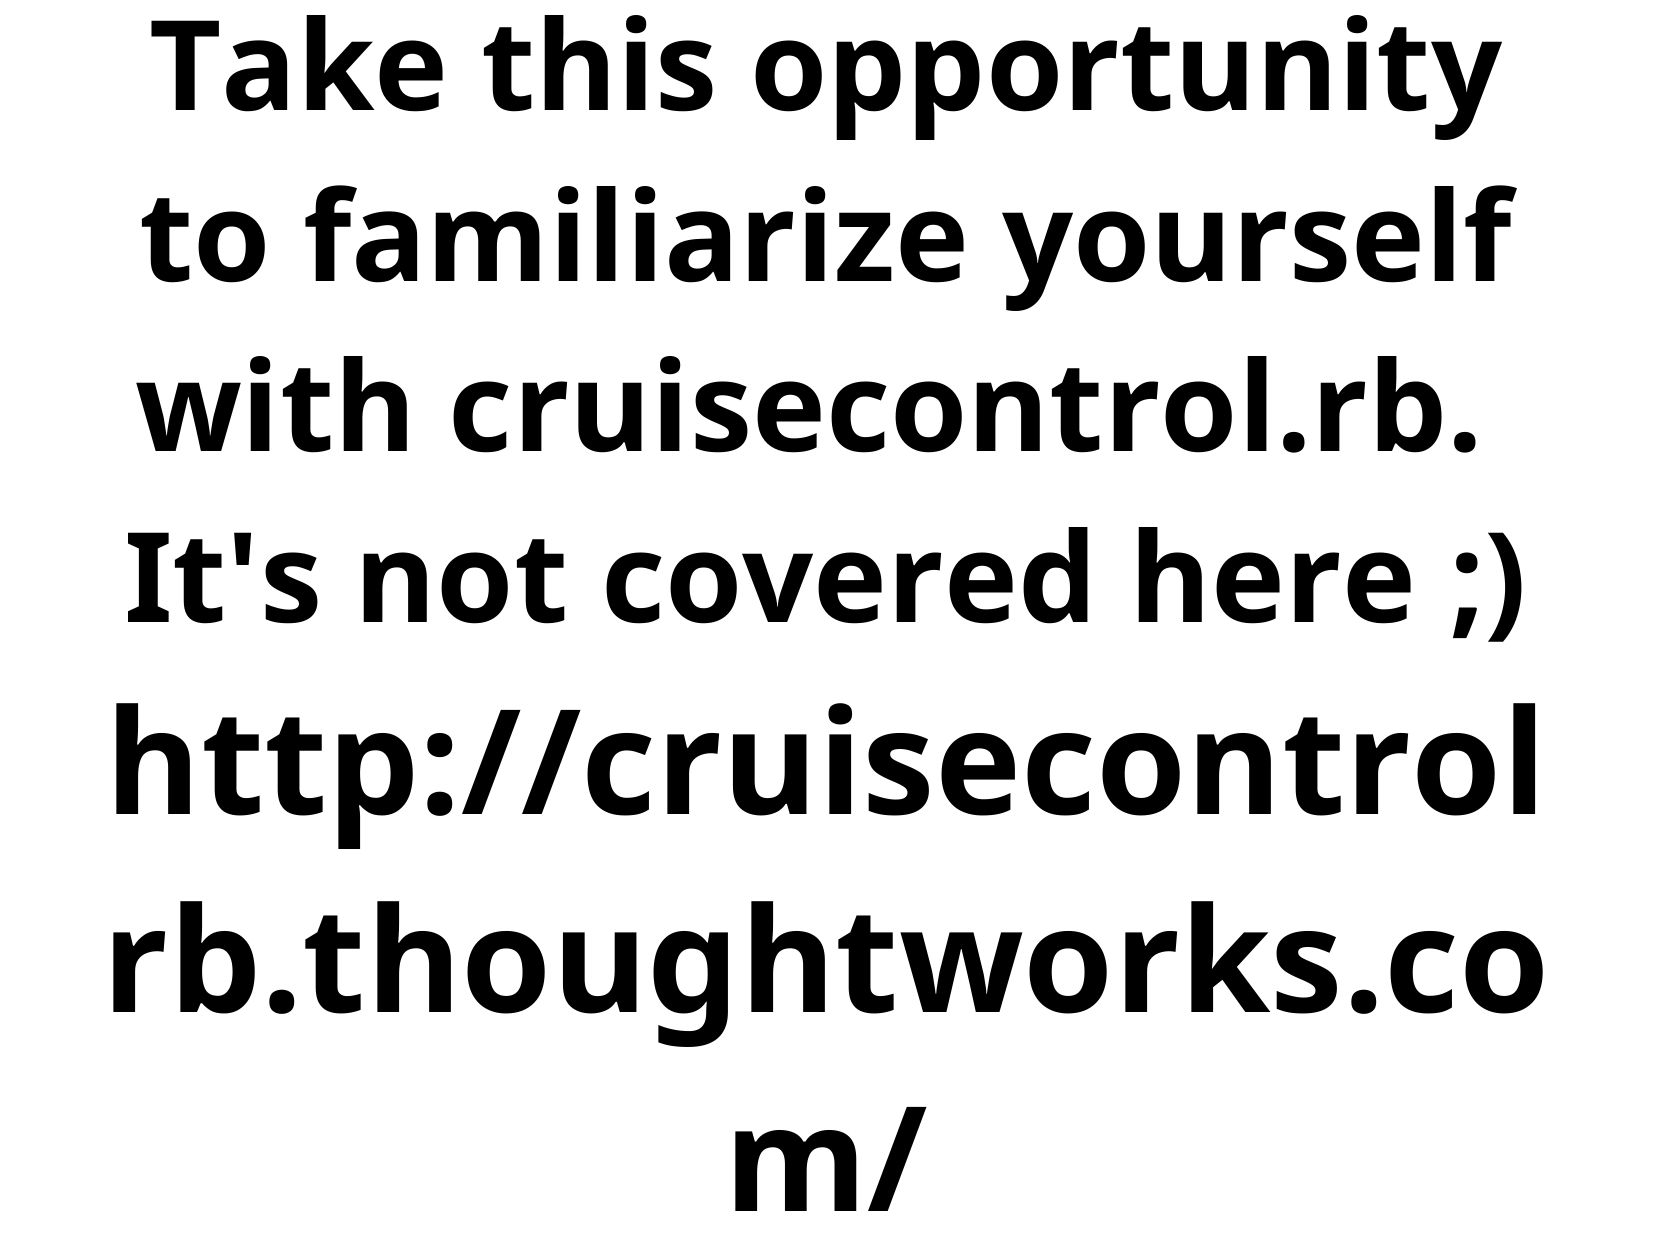

# Take this opportunity to familiarize yourself with cruisecontrol.rb. It's not covered here ;) http://cruisecontrolrb.thoughtworks.com/